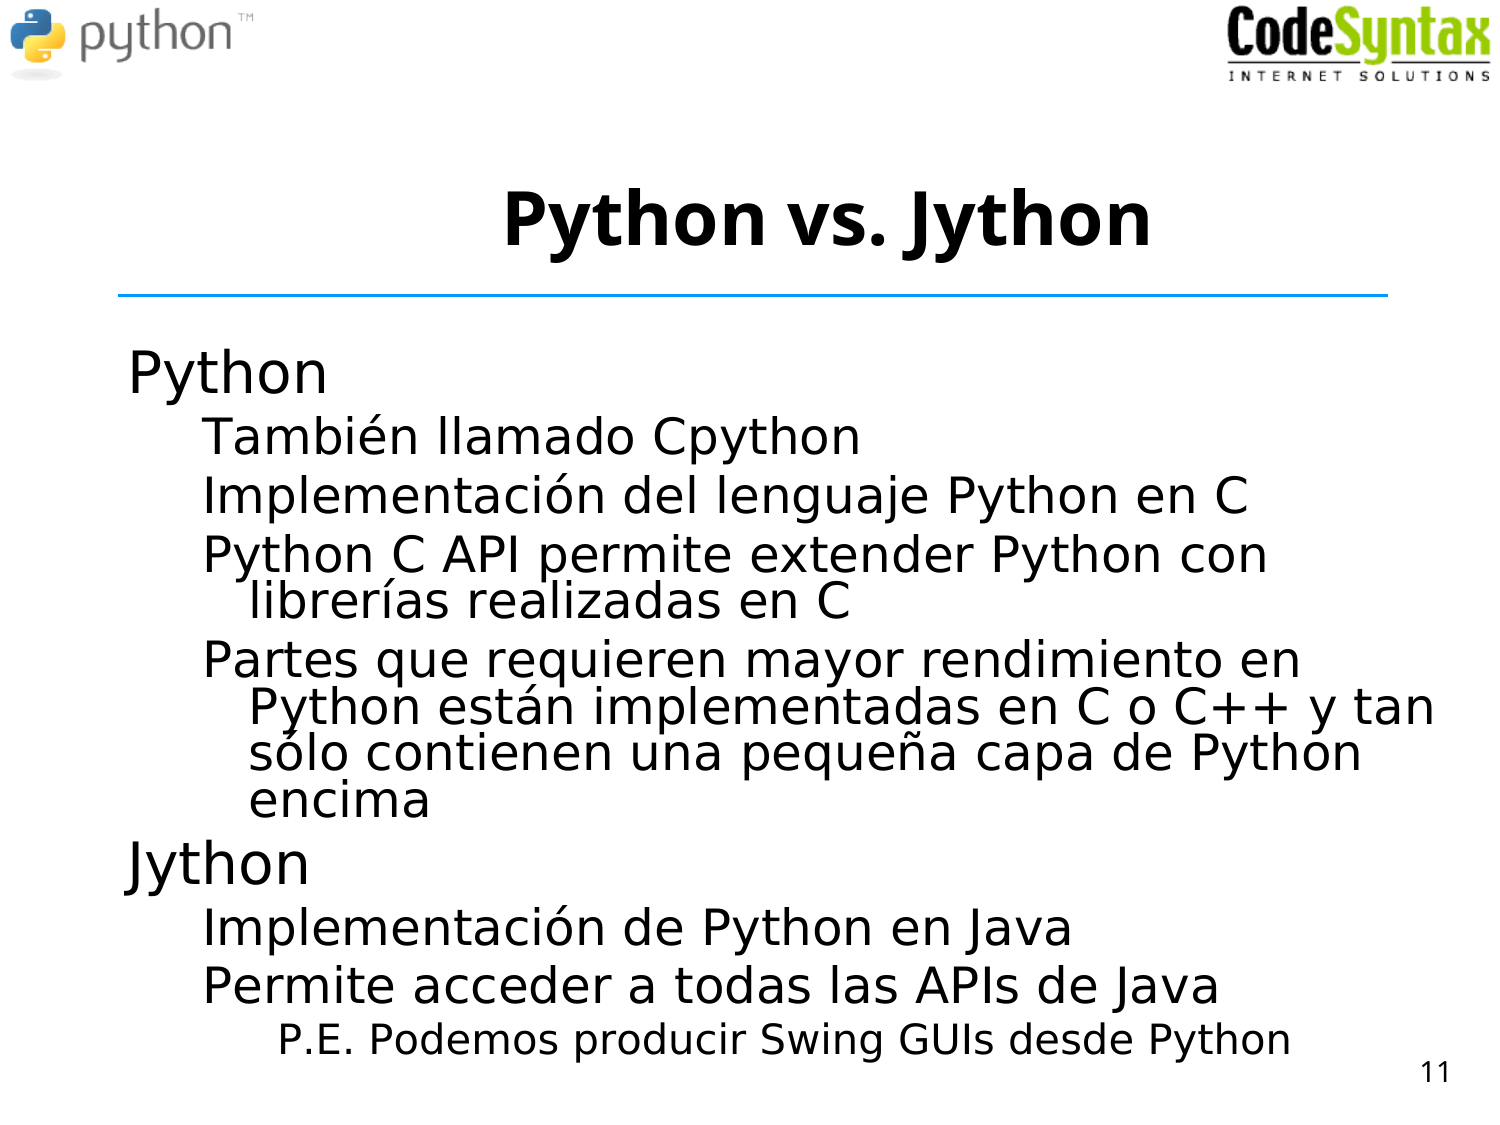

# Python vs. Jython
Python
También llamado Cpython
Implementación del lenguaje Python en C
Python C API permite extender Python con librerías realizadas en C
Partes que requieren mayor rendimiento en Python están implementadas en C o C++ y tan sólo contienen una pequeña capa de Python encima
Jython
Implementación de Python en Java
Permite acceder a todas las APIs de Java
P.E. Podemos producir Swing GUIs desde Python
11